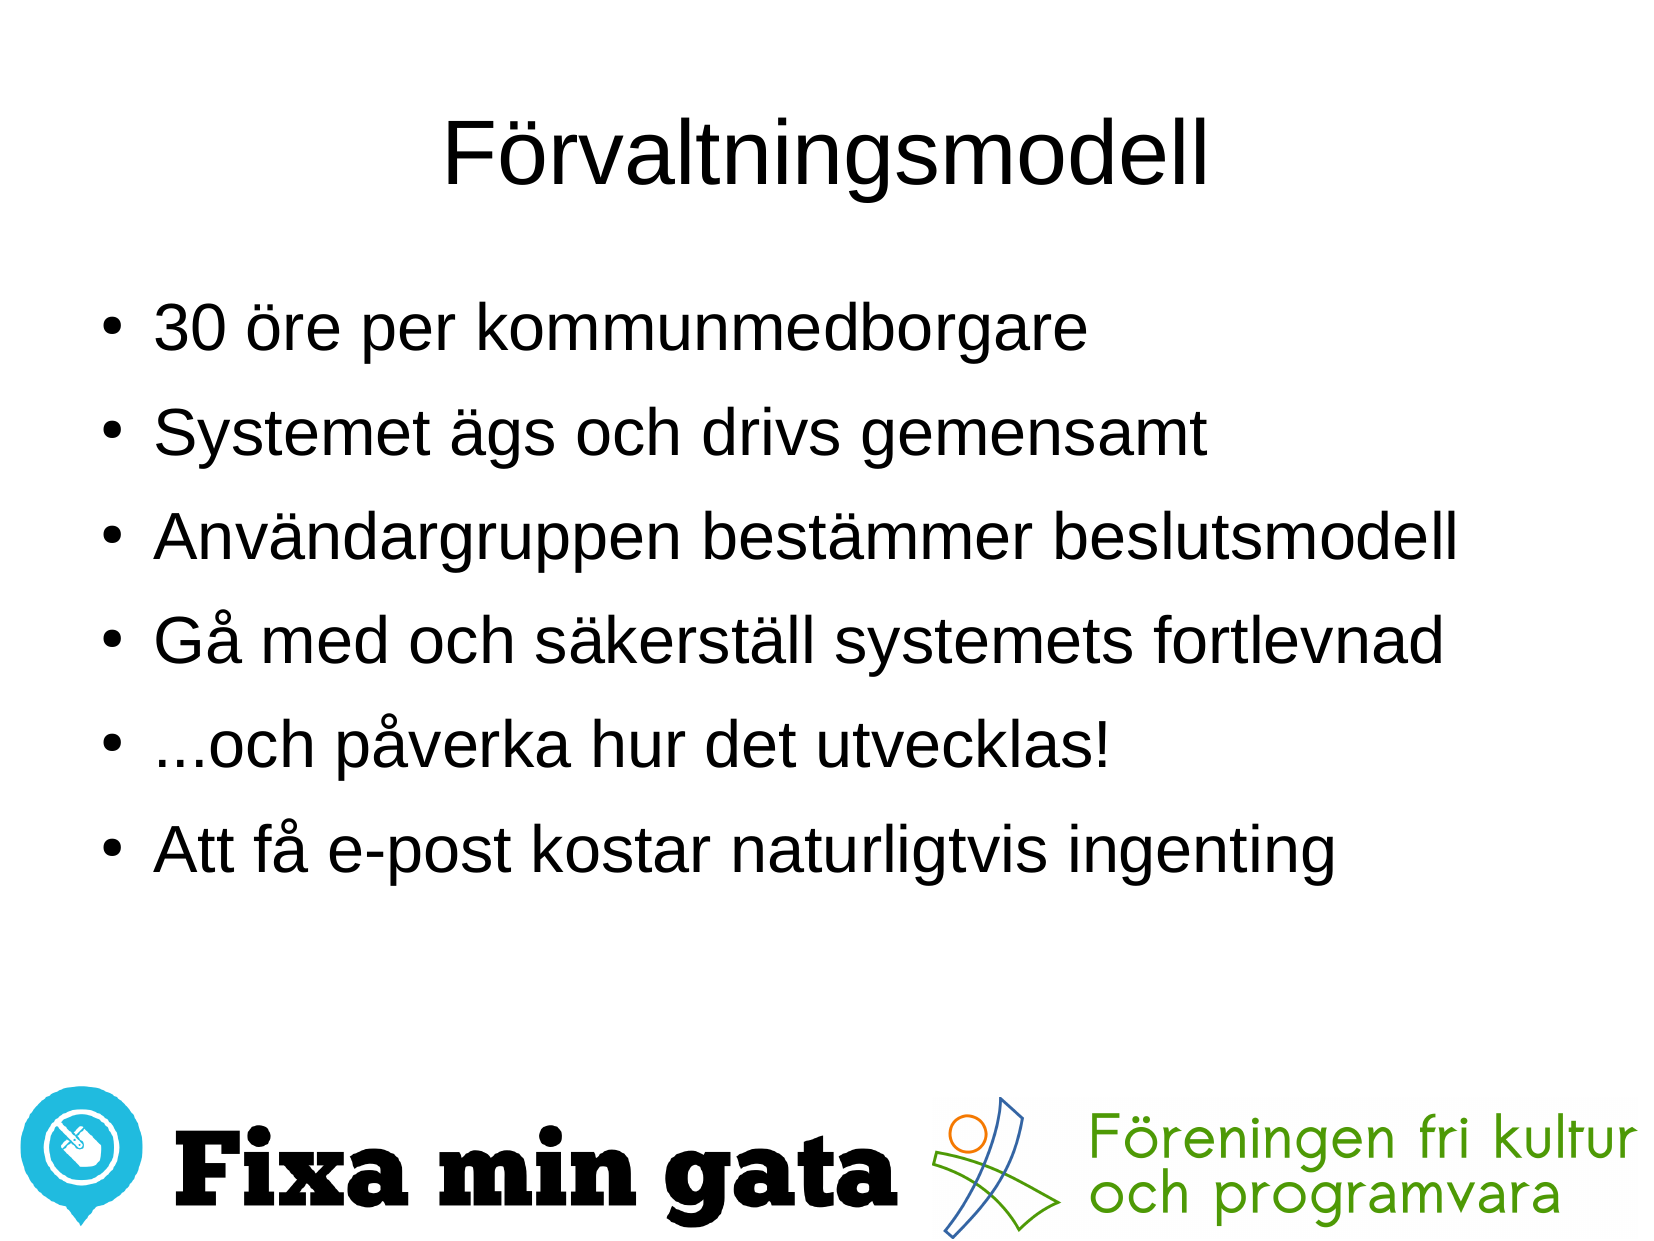

# Förvaltningsmodell
30 öre per kommunmedborgare
Systemet ägs och drivs gemensamt
Användargruppen bestämmer beslutsmodell
Gå med och säkerställ systemets fortlevnad
...och påverka hur det utvecklas!
Att få e-post kostar naturligtvis ingenting